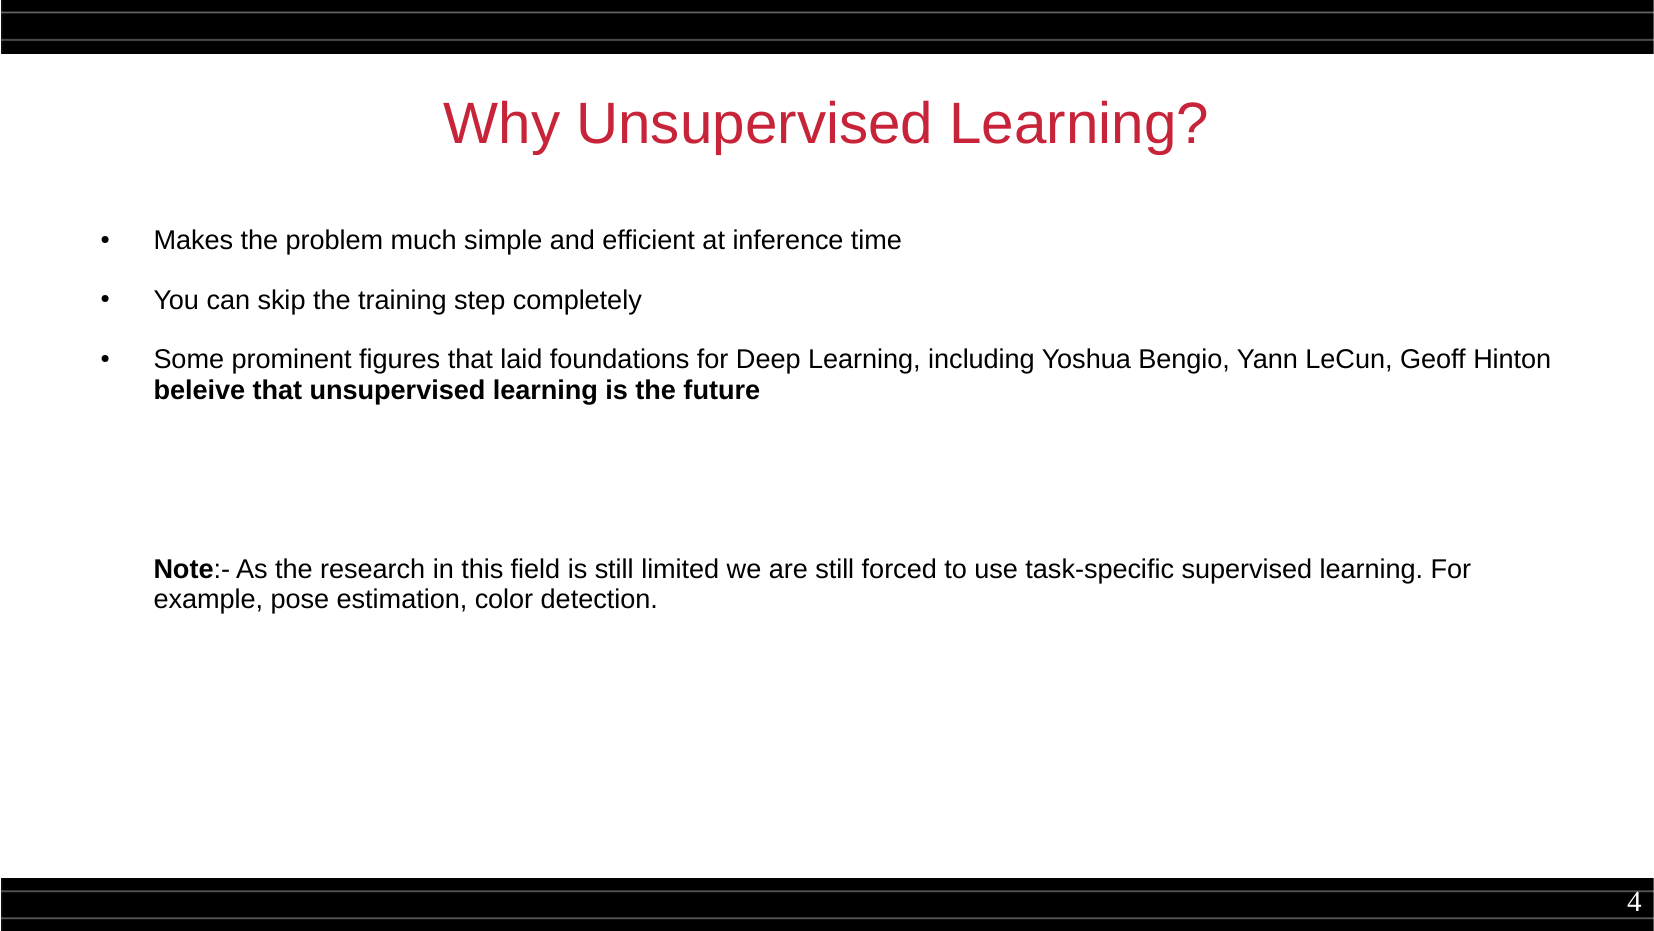

# Why Unsupervised Learning?
Makes the problem much simple and efficient at inference time
You can skip the training step completely
Some prominent figures that laid foundations for Deep Learning, including Yoshua Bengio, Yann LeCun, Geoff Hinton beleive that unsupervised learning is the future
Note:- As the research in this field is still limited we are still forced to use task-specific supervised learning. For example, pose estimation, color detection.